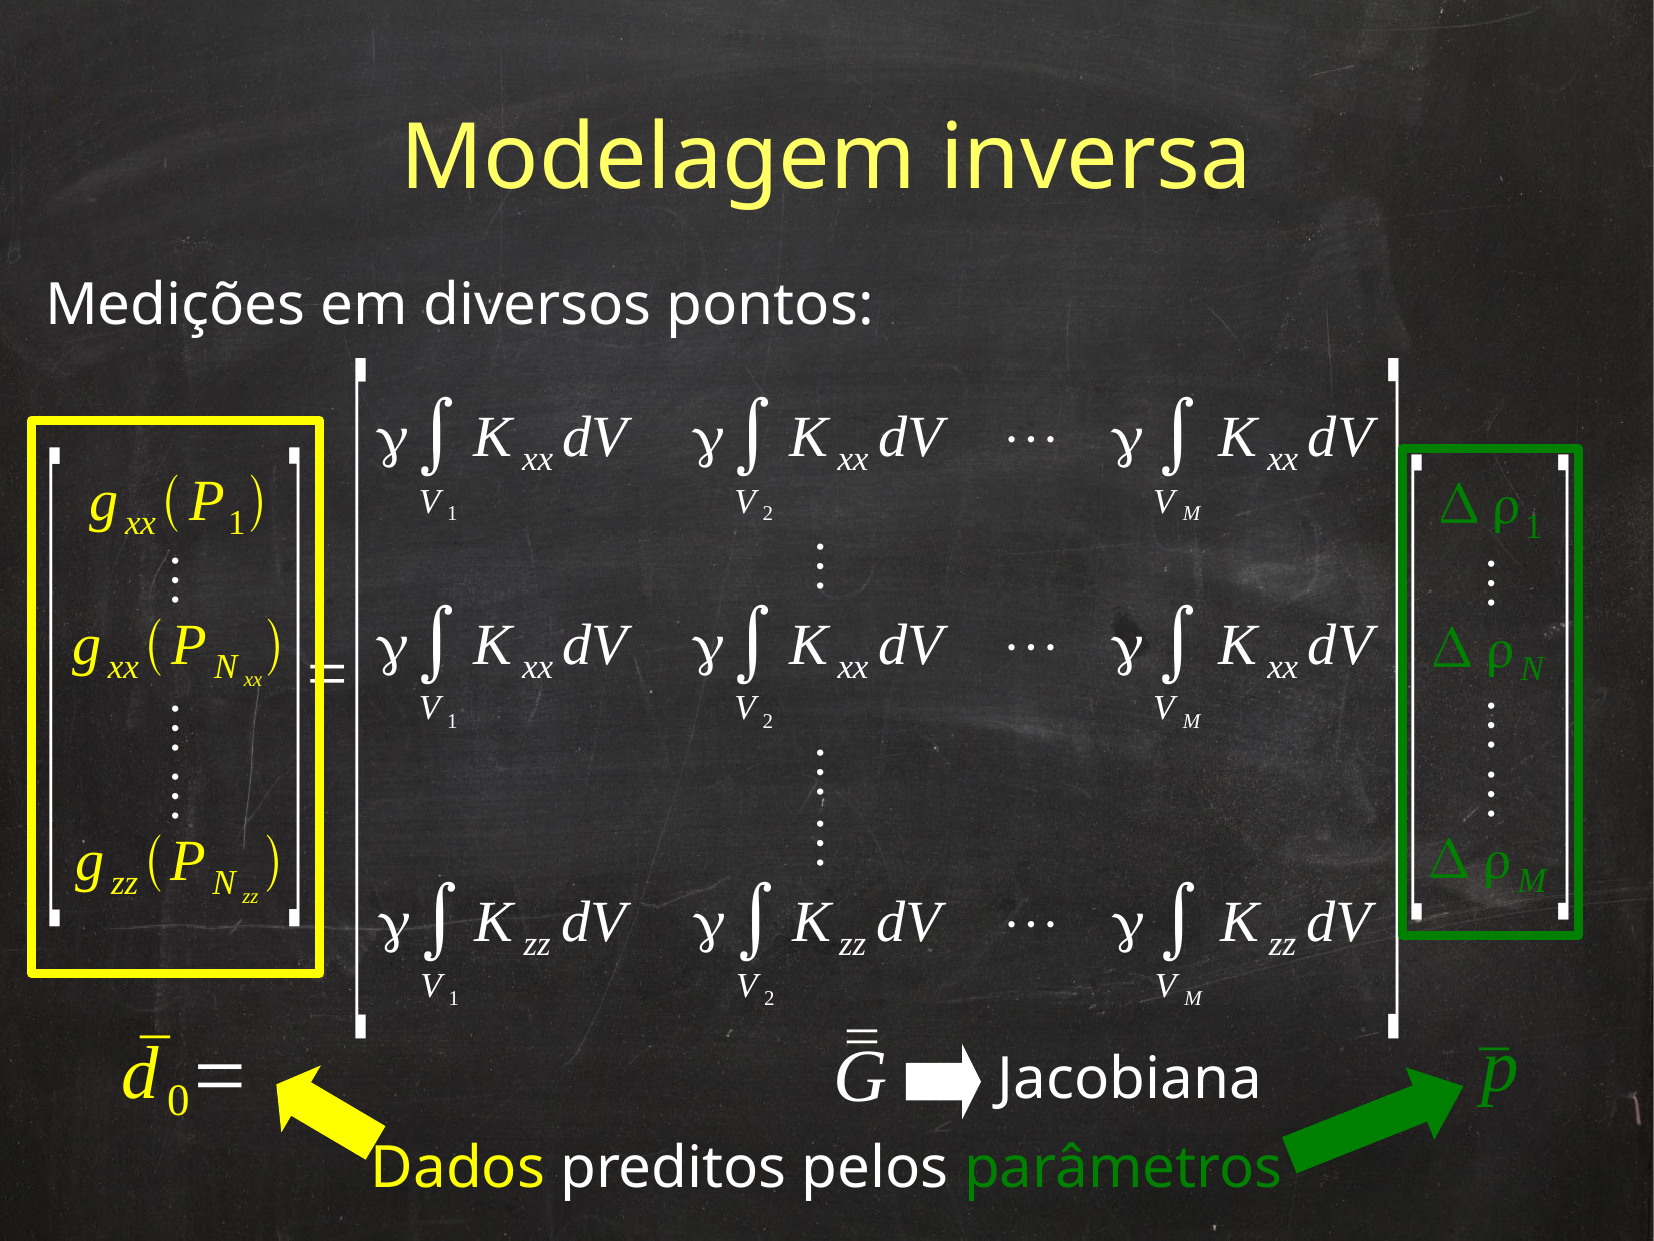

# Modelagem inversa
Medições em diversos pontos:
Jacobiana
Dados preditos pelos parâmetros